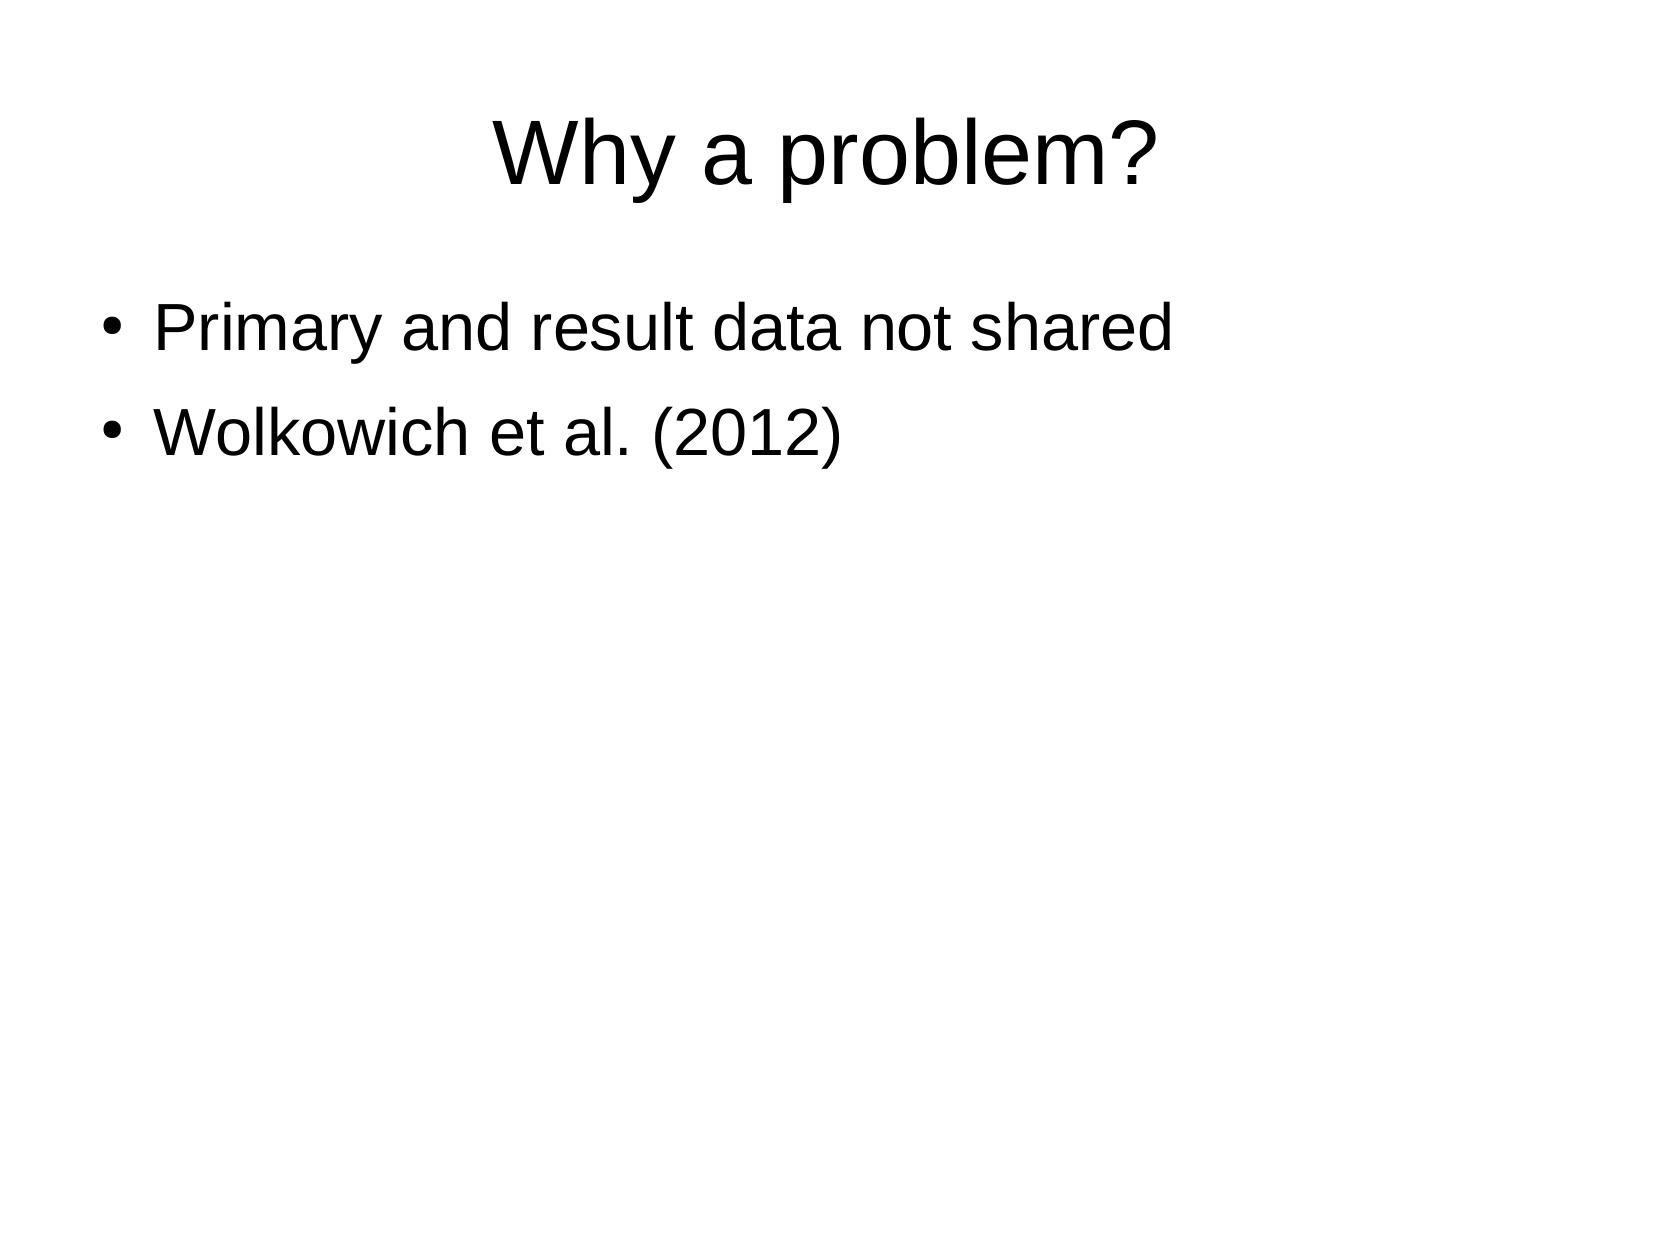

# Why a problem?
Primary and result data not shared
Wolkowich et al. (2012)